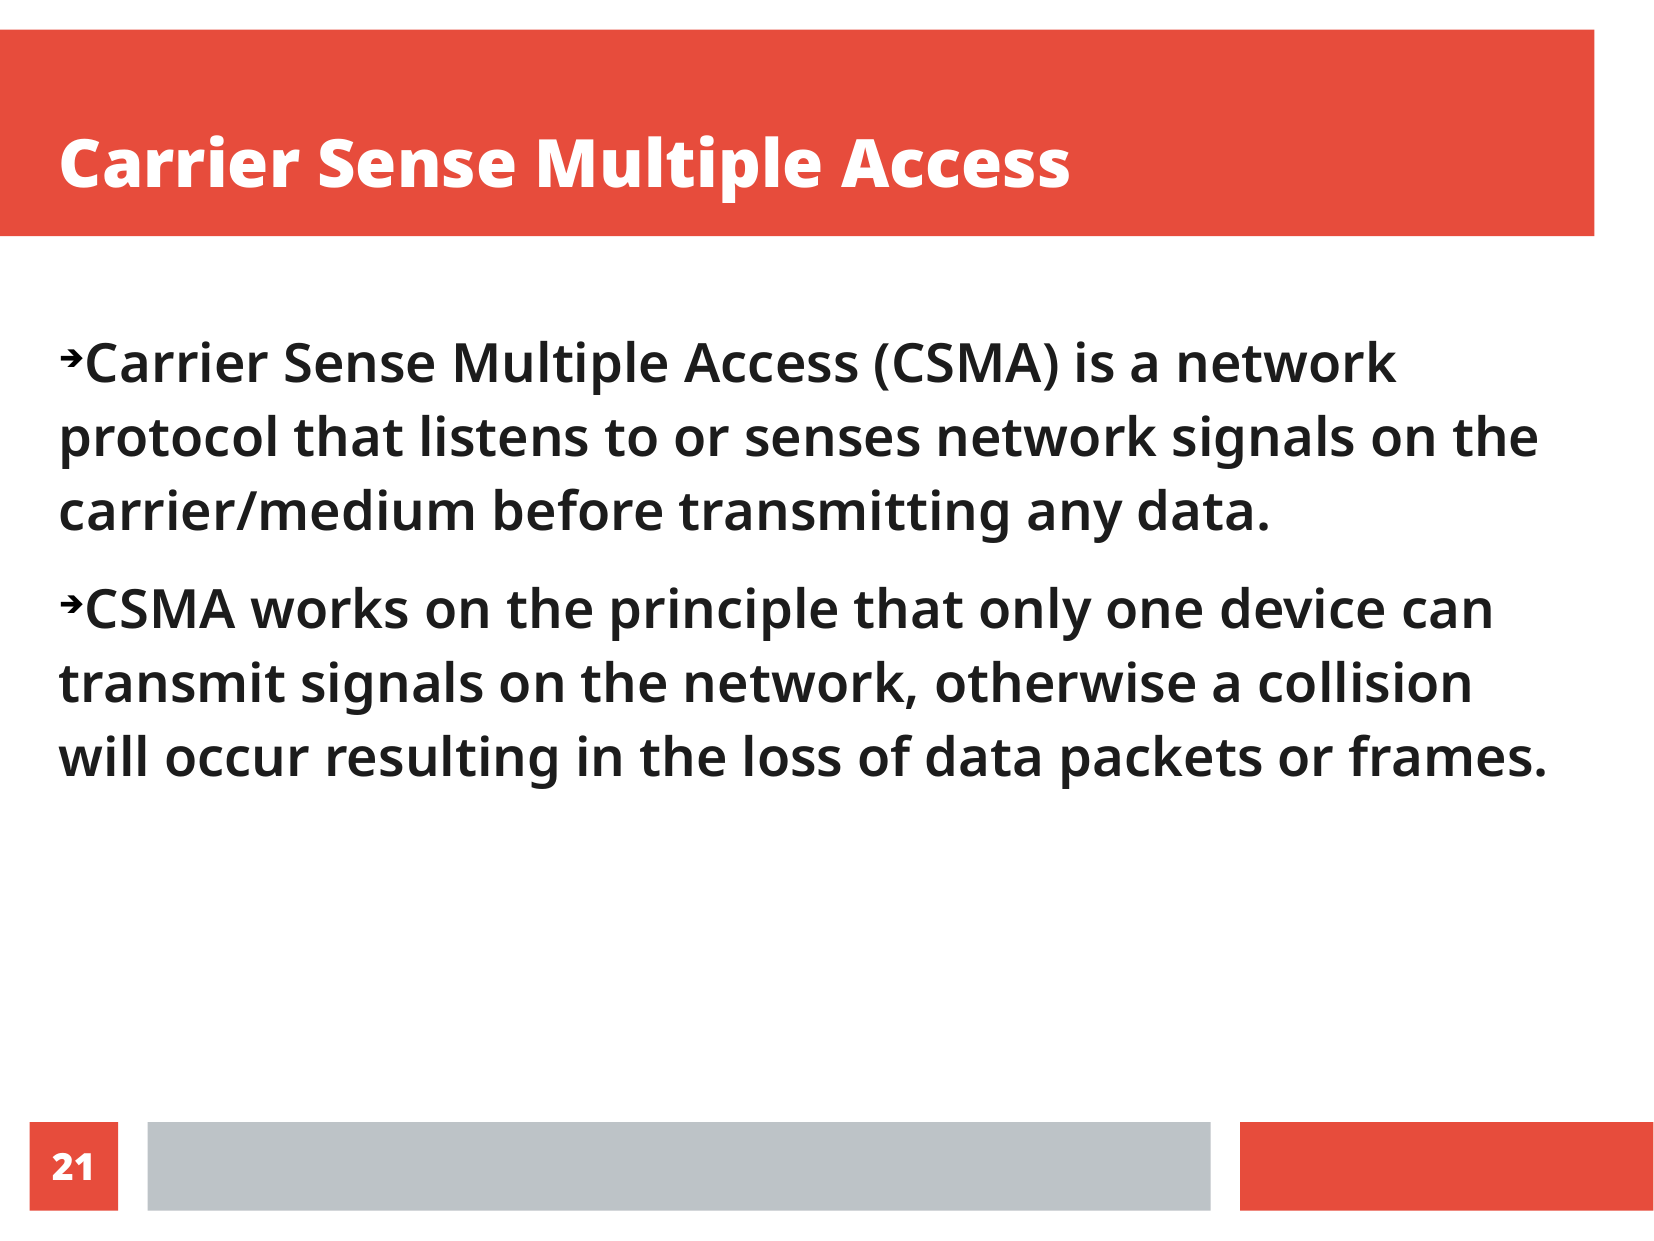

# Carrier Sense Multiple Access
Carrier Sense Multiple Access (CSMA) is a network protocol that listens to or senses network signals on the carrier/medium before transmitting any data.
CSMA works on the principle that only one device can transmit signals on the network, otherwise a collision will occur resulting in the loss of data packets or frames.
21